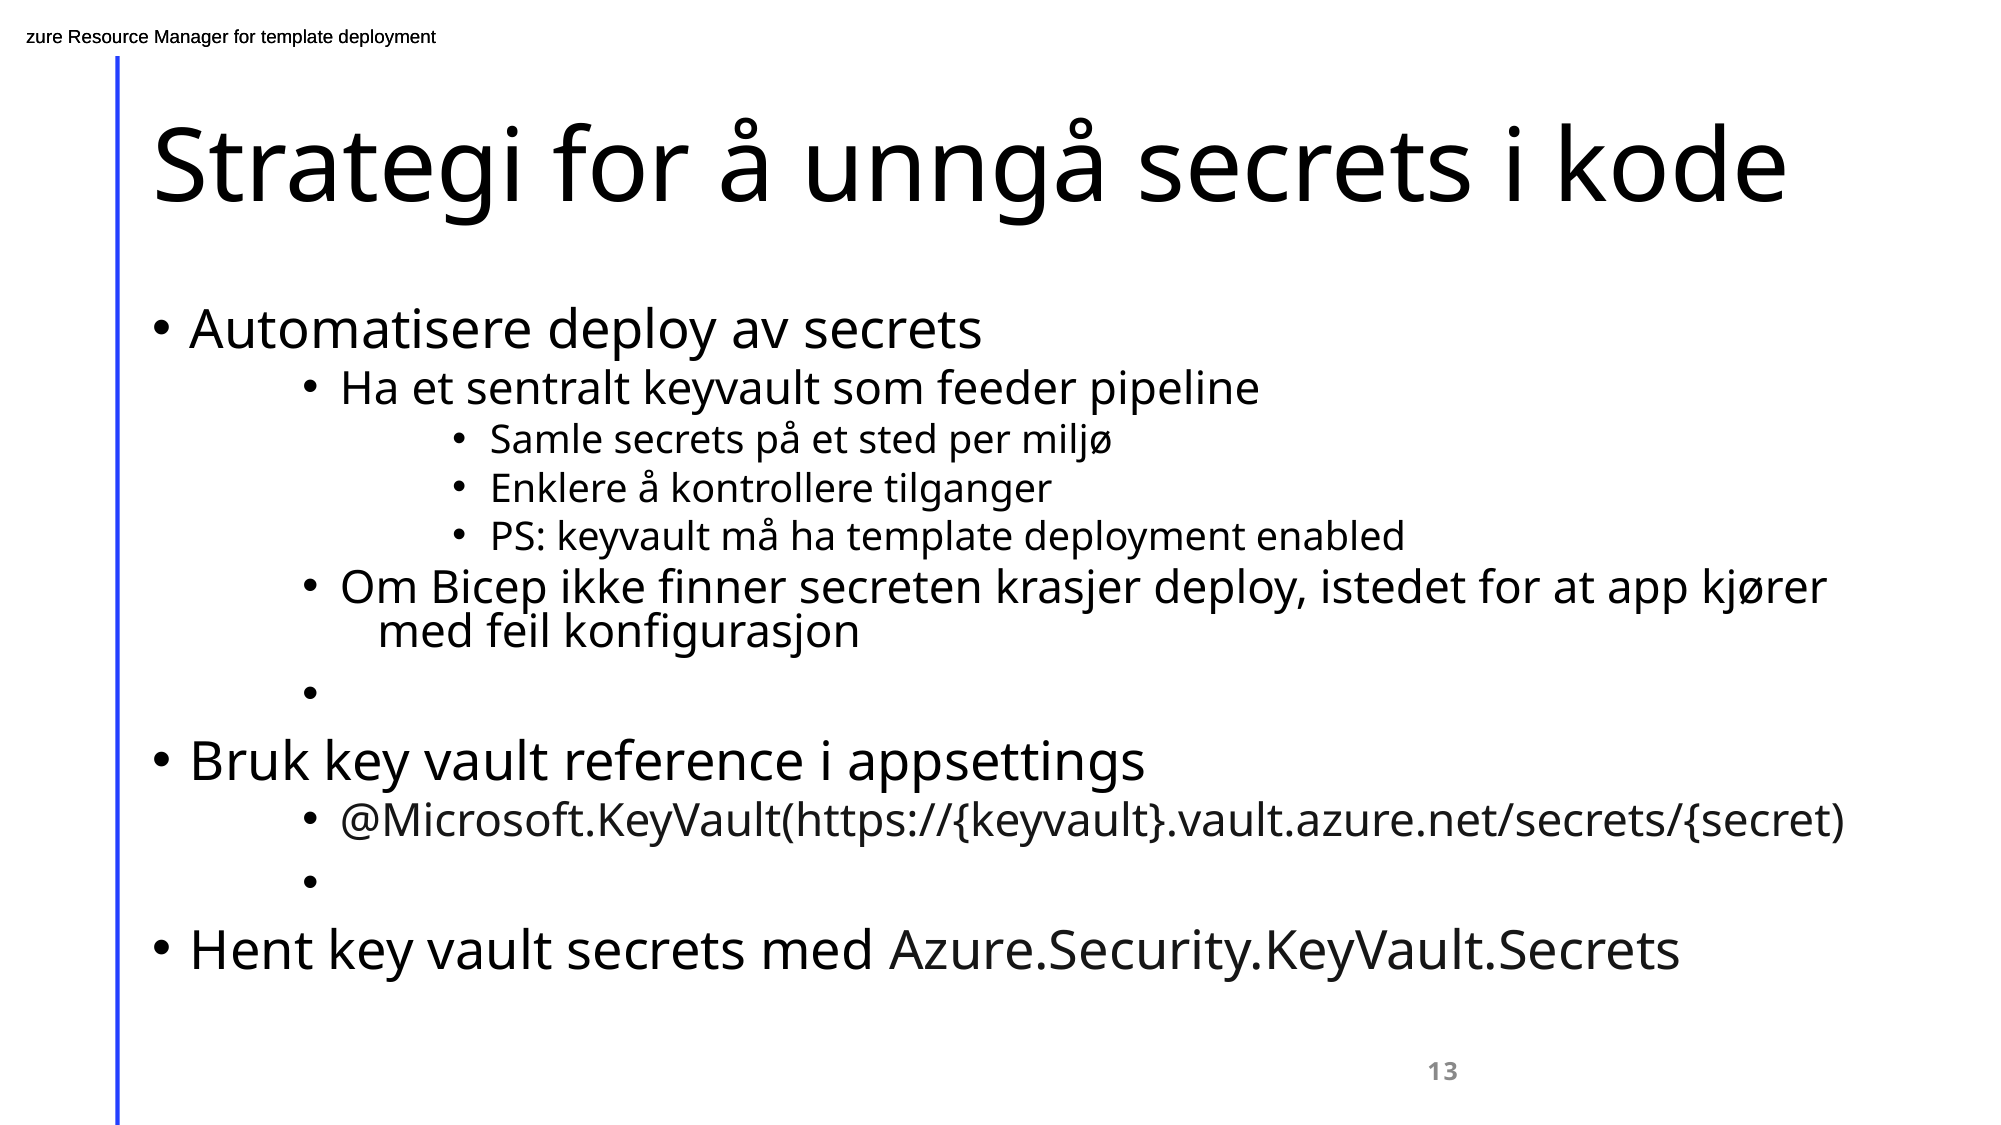

zure Resource Manager for template deployment
zure Resource Manager for template deployment
# Strategi for å unngå secrets i kode
Automatisere deploy av secrets
Ha et sentralt keyvault som feeder pipeline
Samle secrets på et sted per miljø
Enklere å kontrollere tilganger
PS: keyvault må ha template deployment enabled
Om Bicep ikke finner secreten krasjer deploy, istedet for at app kjører med feil konfigurasjon
Bruk key vault reference i appsettings
@Microsoft.KeyVault(https://{keyvault}.vault.azure.net/secrets/{secret)
Hent key vault secrets med Azure.Security.KeyVault.Secrets